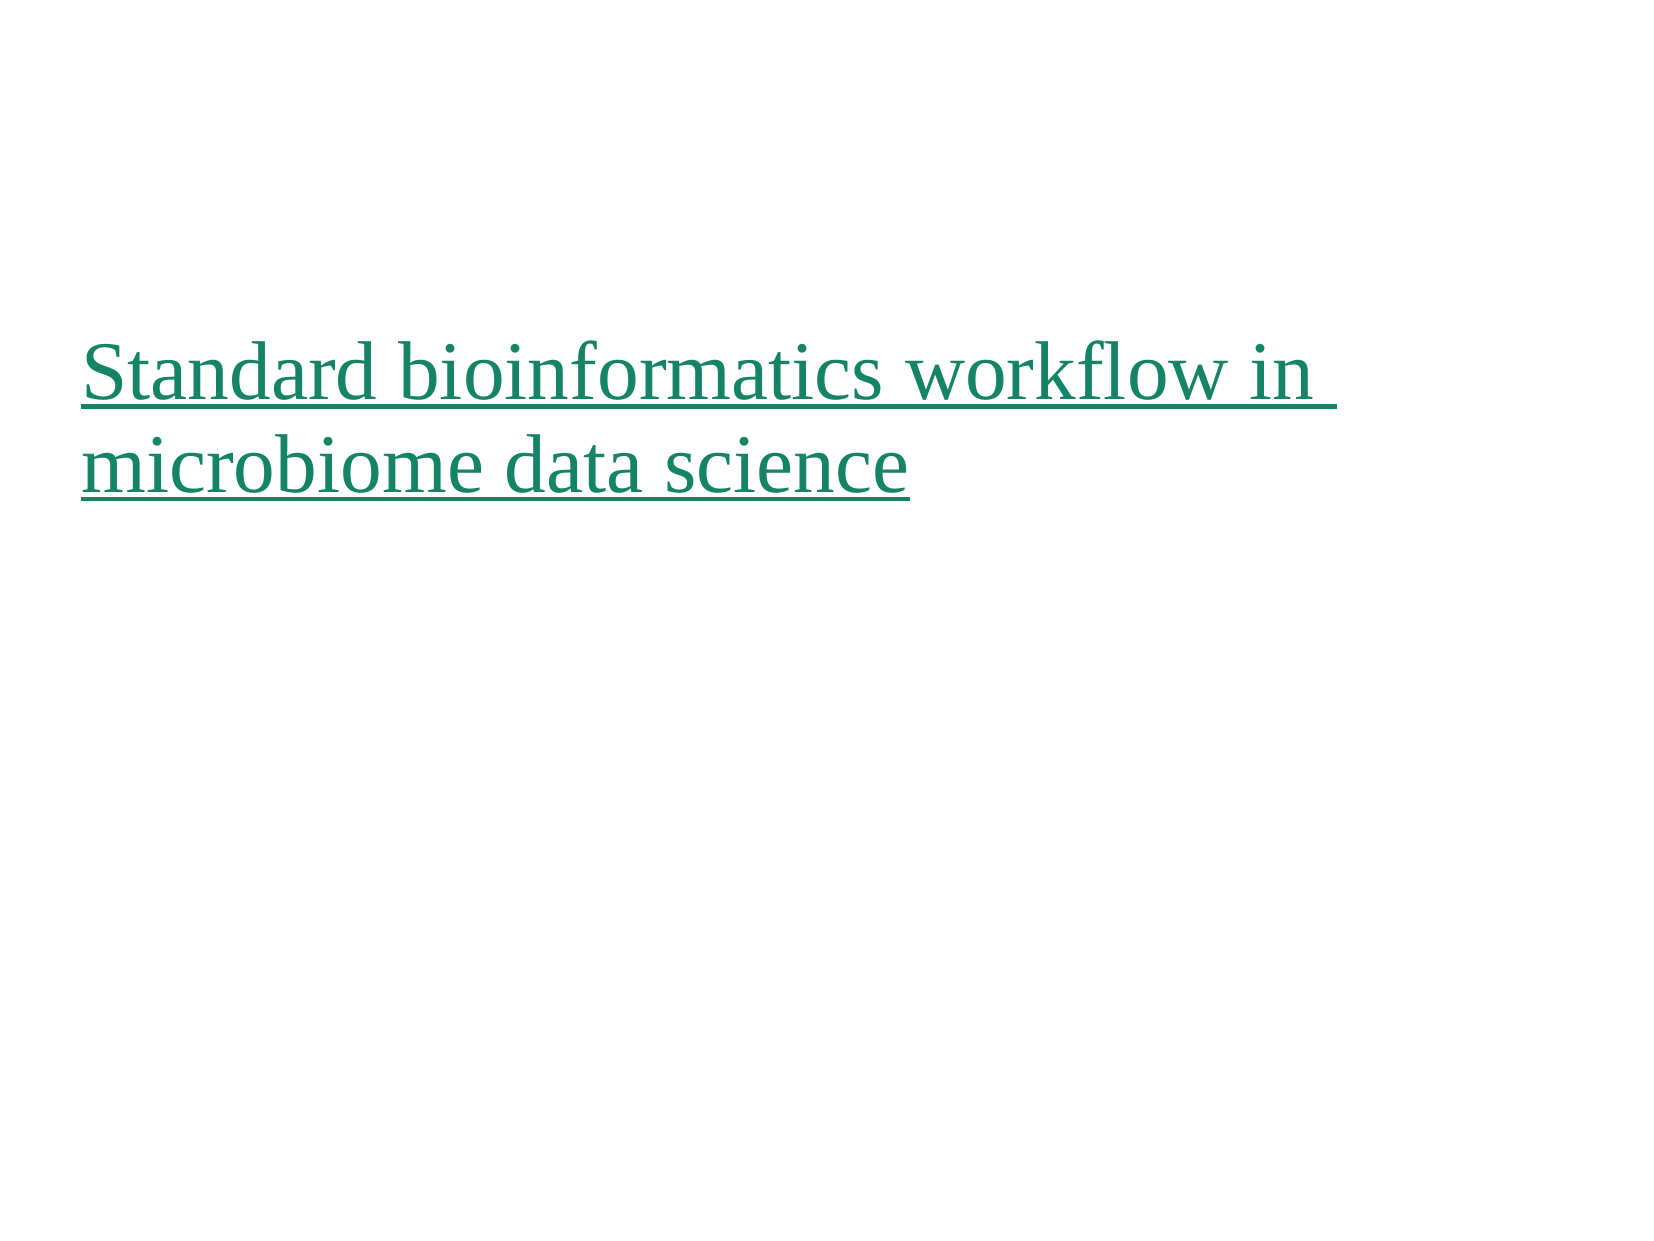

# Standard bioinformatics workflow in
microbiome data science